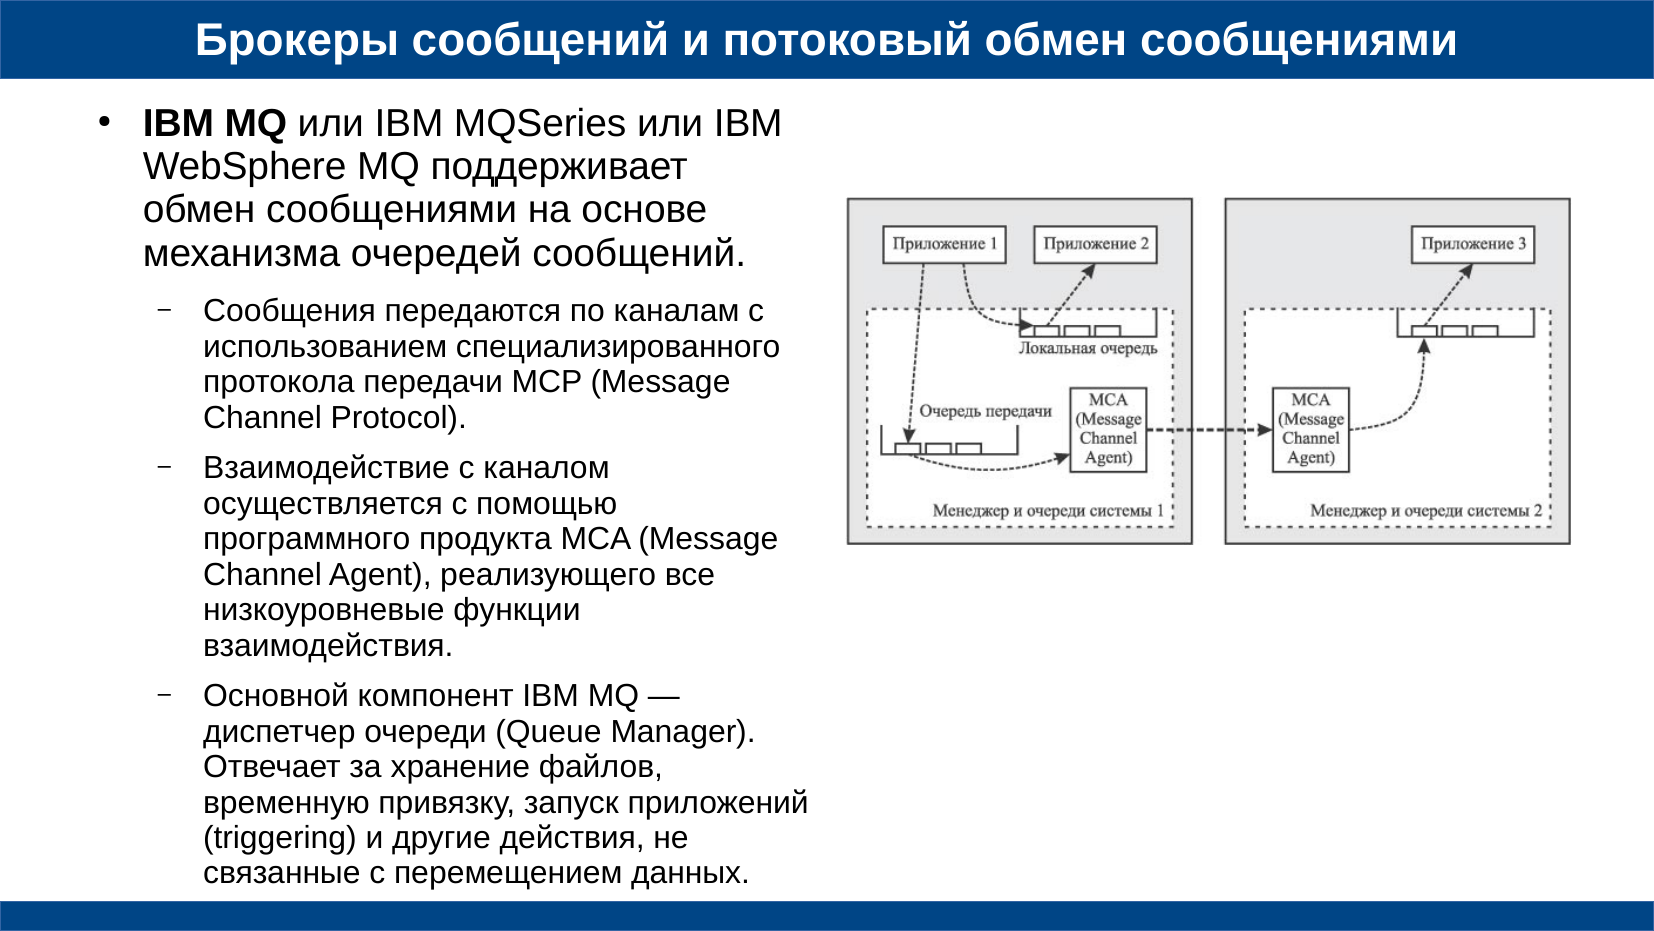

# Брокеры сообщений и потоковый обмен сообщениями
IBM MQ или IBM MQSeries или IBM WebSphere MQ поддерживает обмен сообщениями на основе механизма очередей сообщений.
Сообщения передаются по каналам с использованием специализированного протокола передачи МСP (Message Channel Protocol).
Взаимодействие с каналом осуществляется с помощью программного продукта MCA (Message Channel Agent), реализующего все низкоуровневые функции взаимодействия.
Основной компонент IBM MQ — диспетчер очереди (Queue Manager). Отвечает за хранение файлов, временную привязку, запуск приложений (triggering) и другие действия, не связанные с перемещением данных.